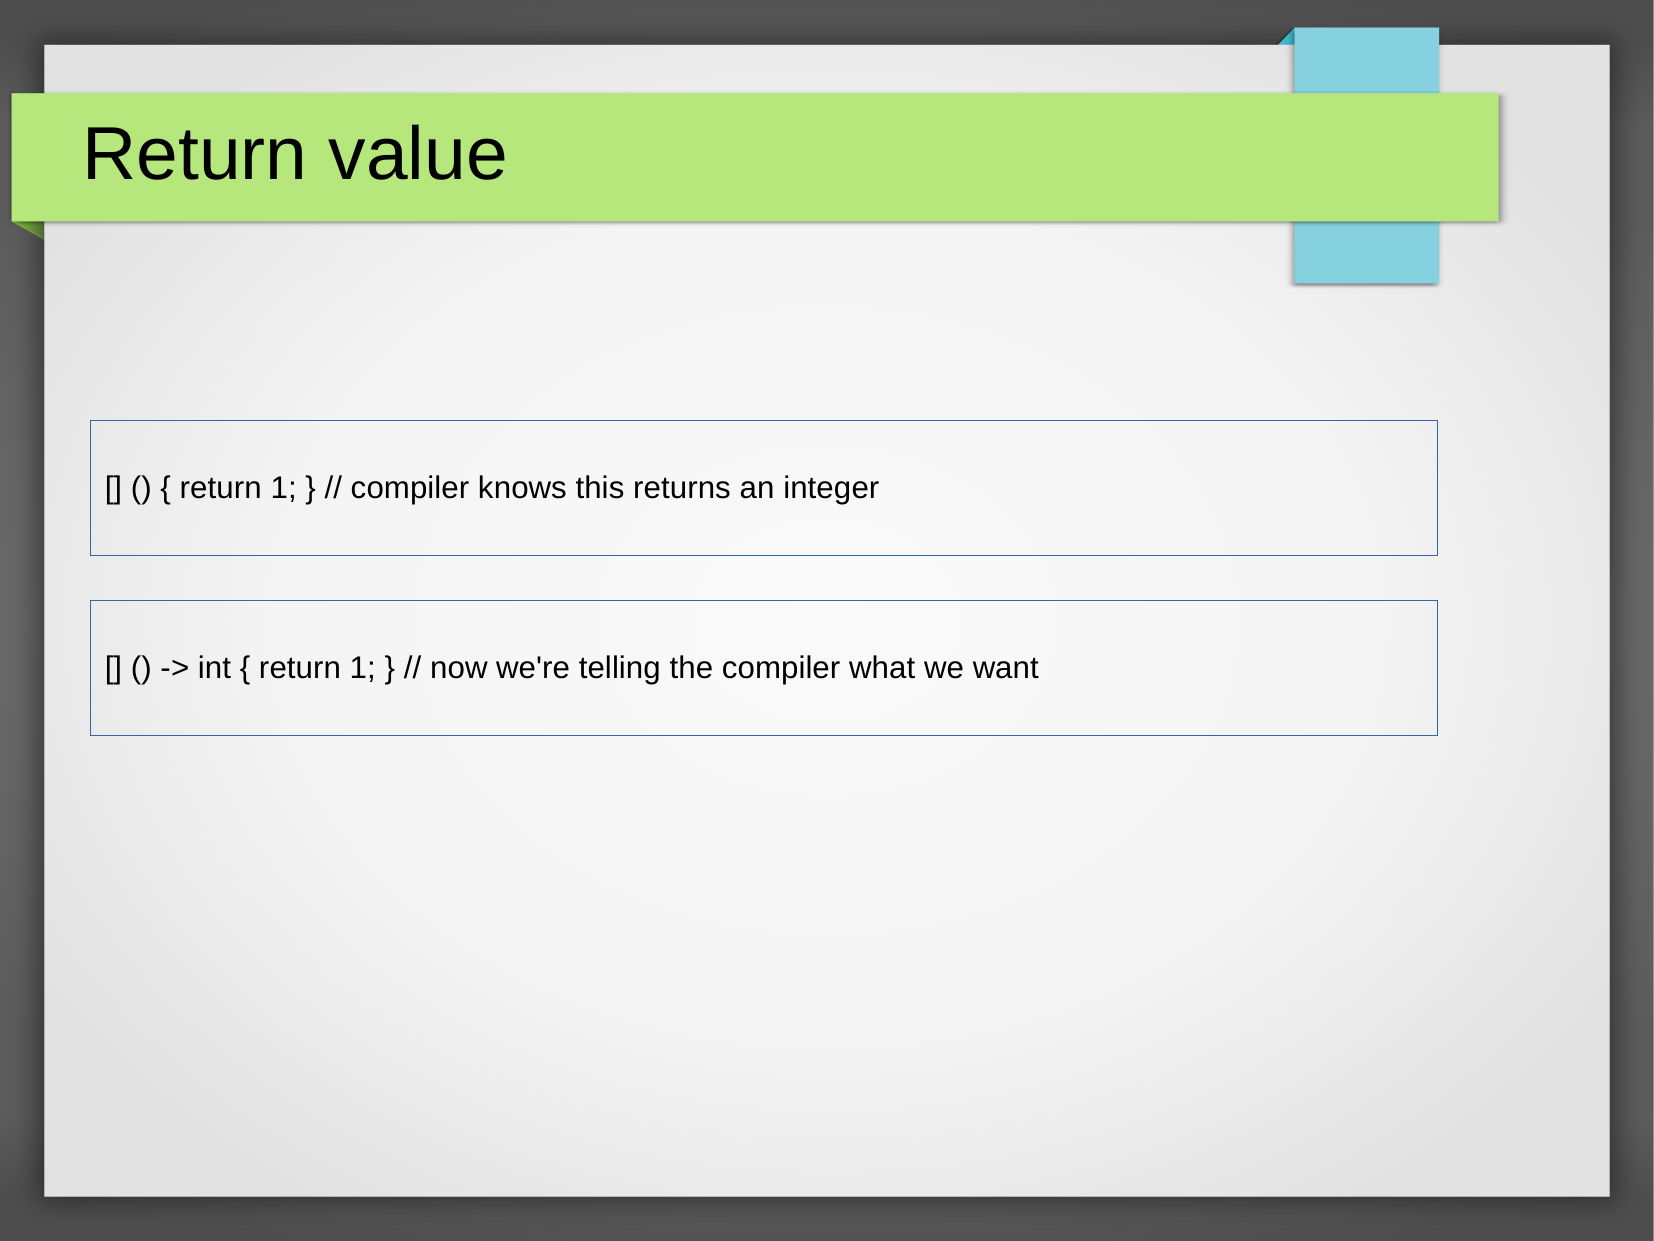

# Return value
[] () { return 1; } // compiler knows this returns an integer
[] () -> int { return 1; } // now we're telling the compiler what we want